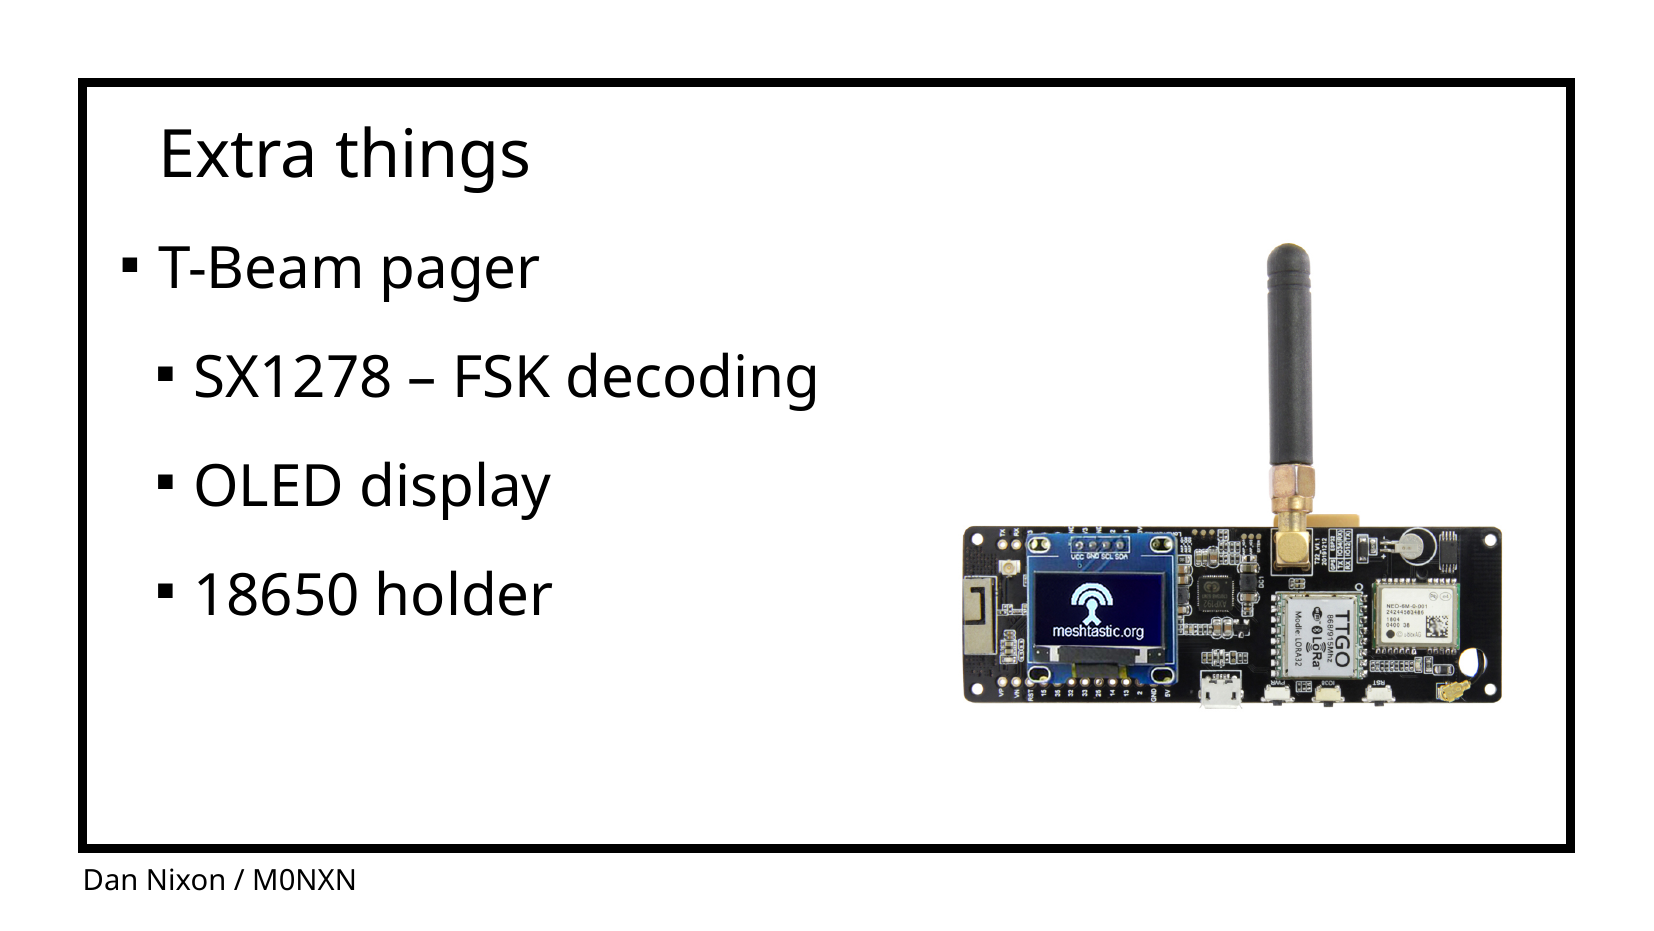

# Extra things
T-Beam pager
SX1278 – FSK decoding
OLED display
18650 holder